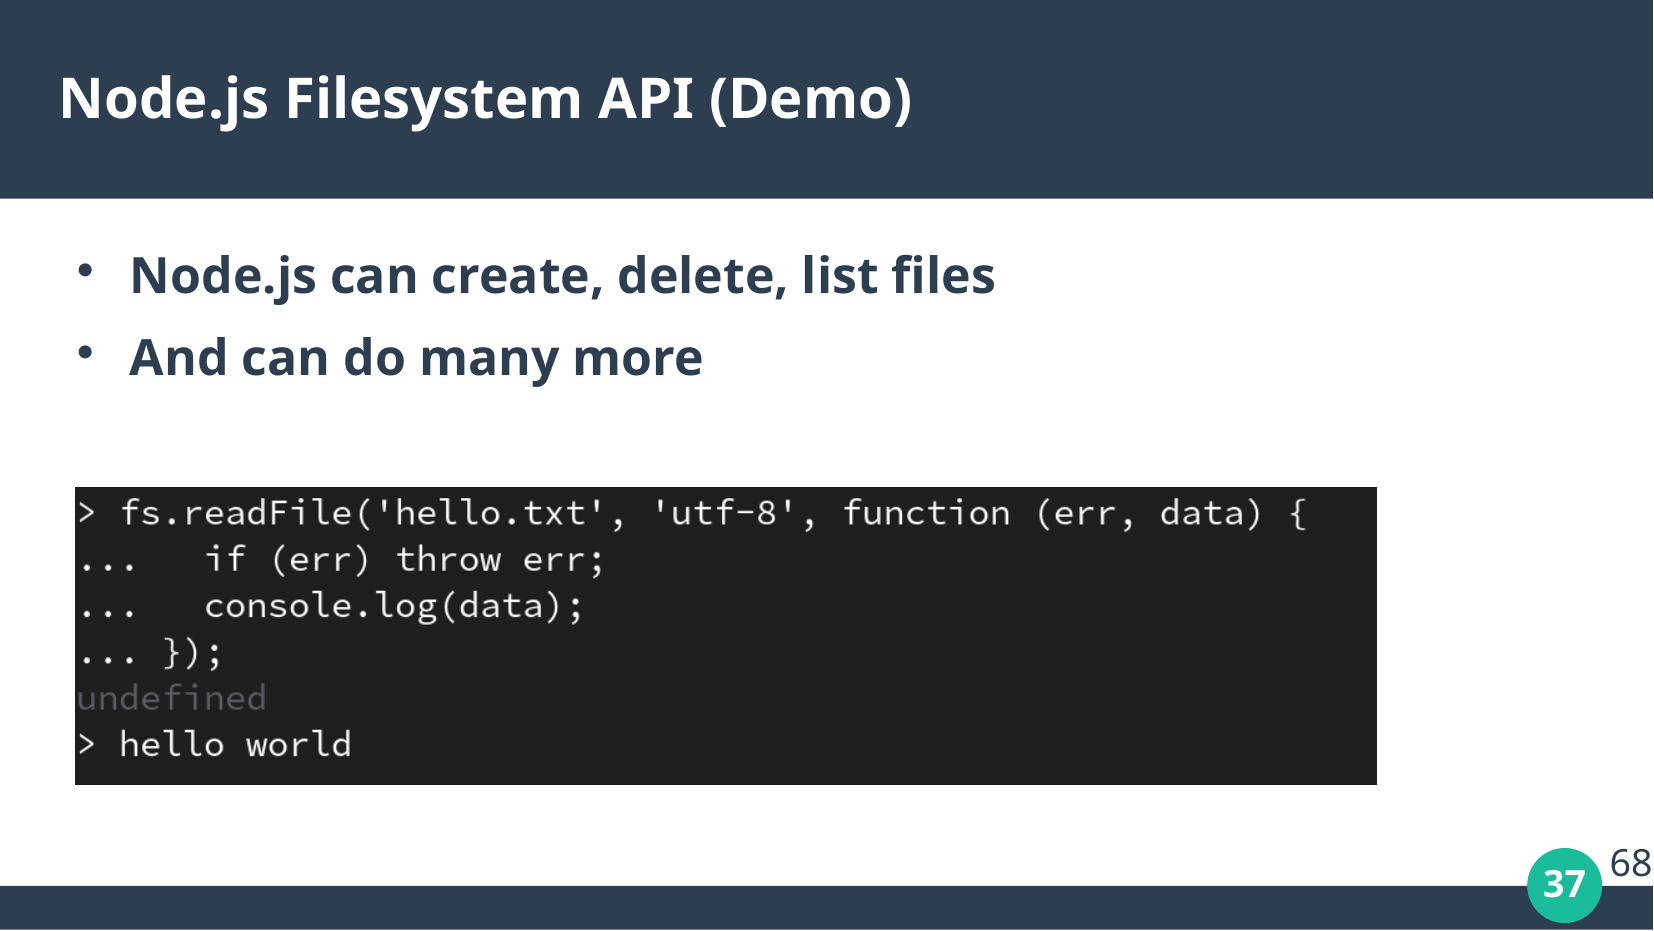

# Node.js Filesystem API (Demo)
Node.js can create, delete, list files
And can do many more
68